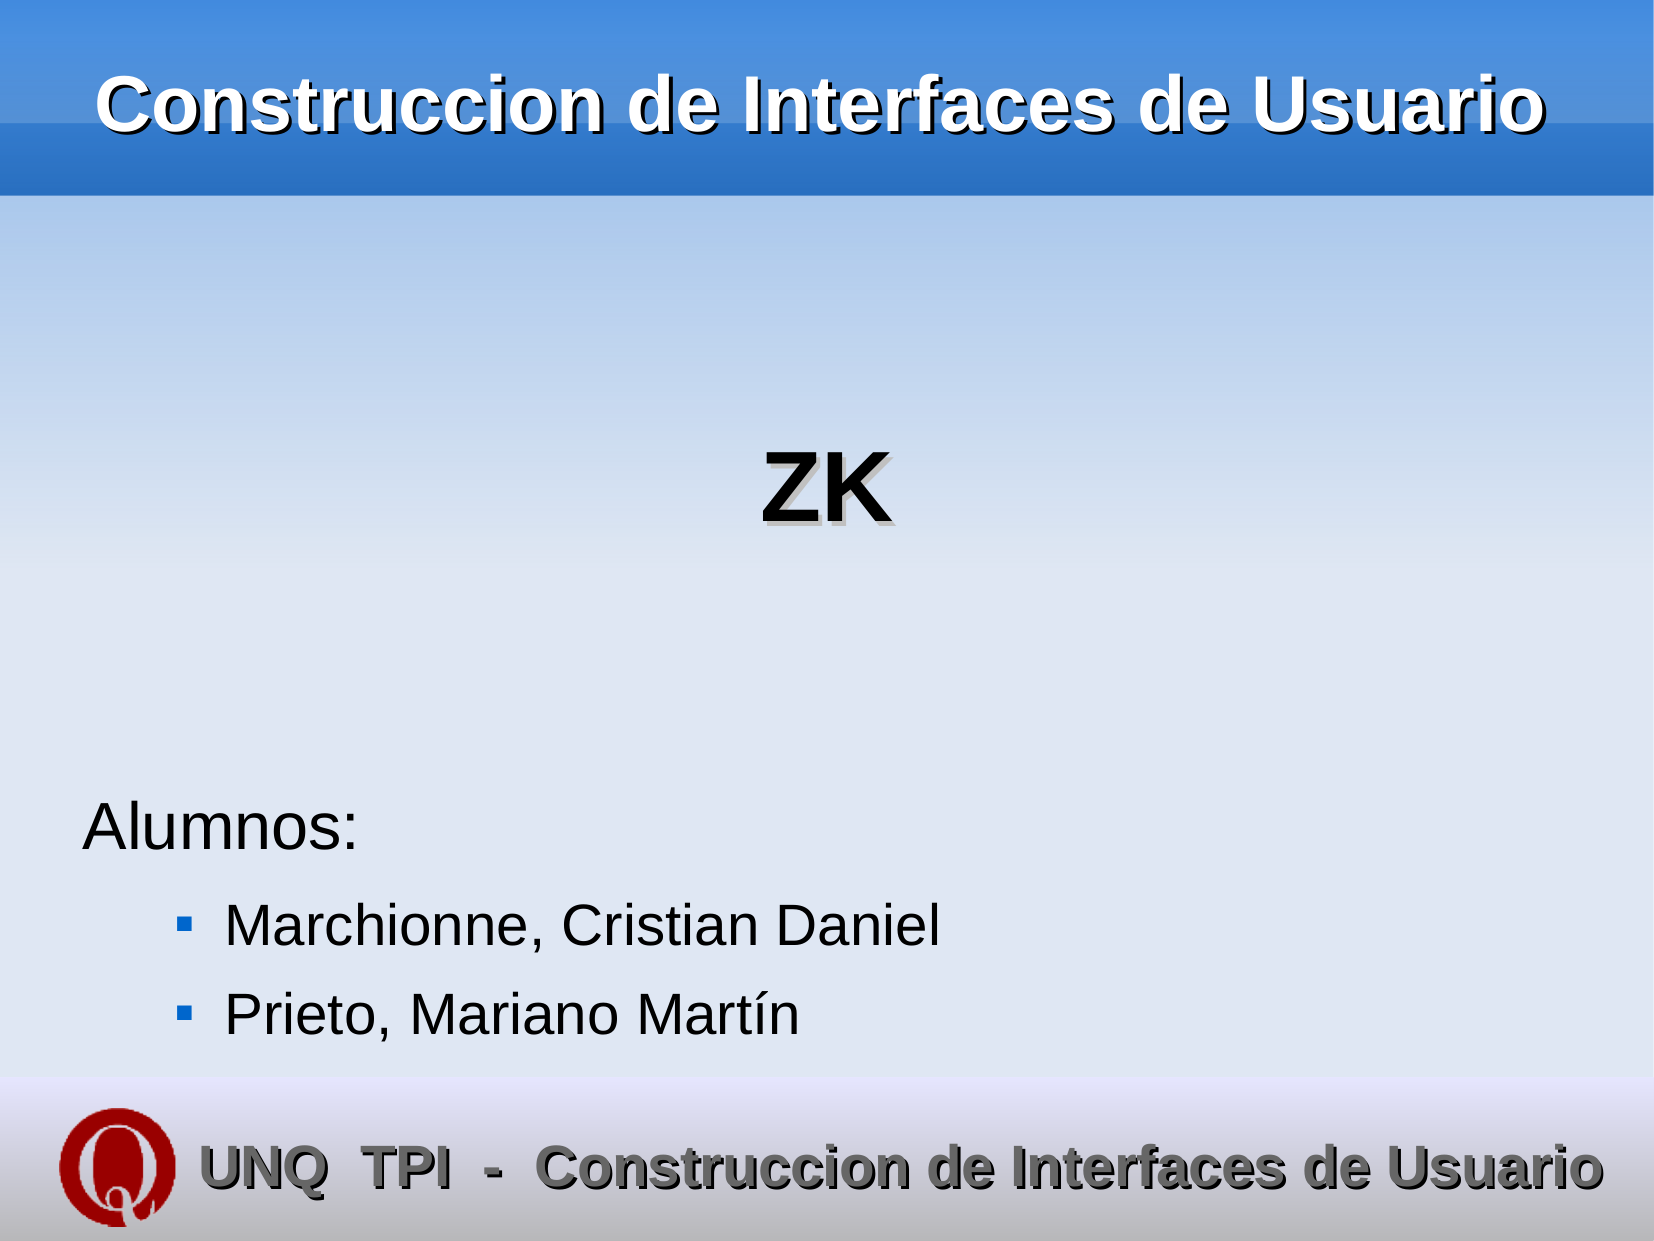

Construccion de Interfaces de Usuario
# ZK
Alumnos:
Marchionne, Cristian Daniel
Prieto, Mariano Martín
UNQ TPI - Construccion de Interfaces de Usuario